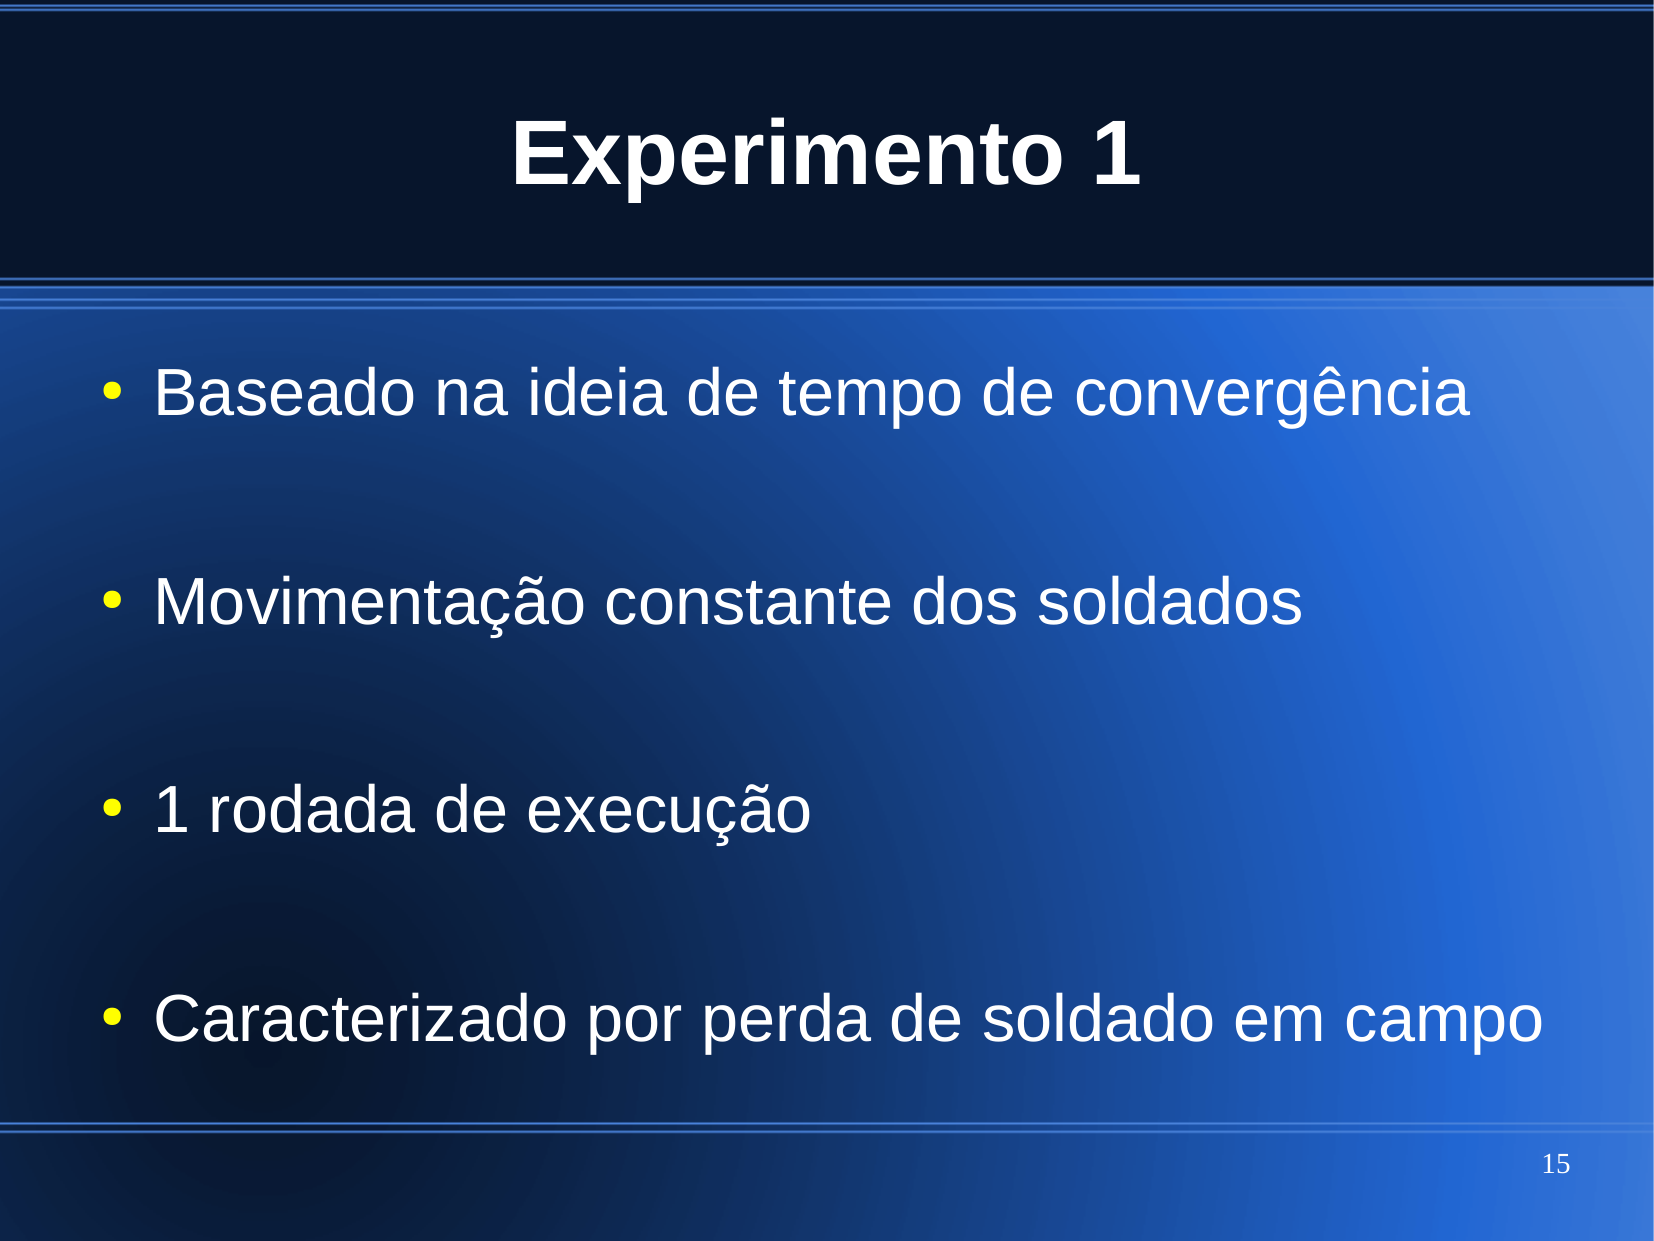

# Experimento 1
Baseado na ideia de tempo de convergência
Movimentação constante dos soldados
1 rodada de execução
Caracterizado por perda de soldado em campo
15